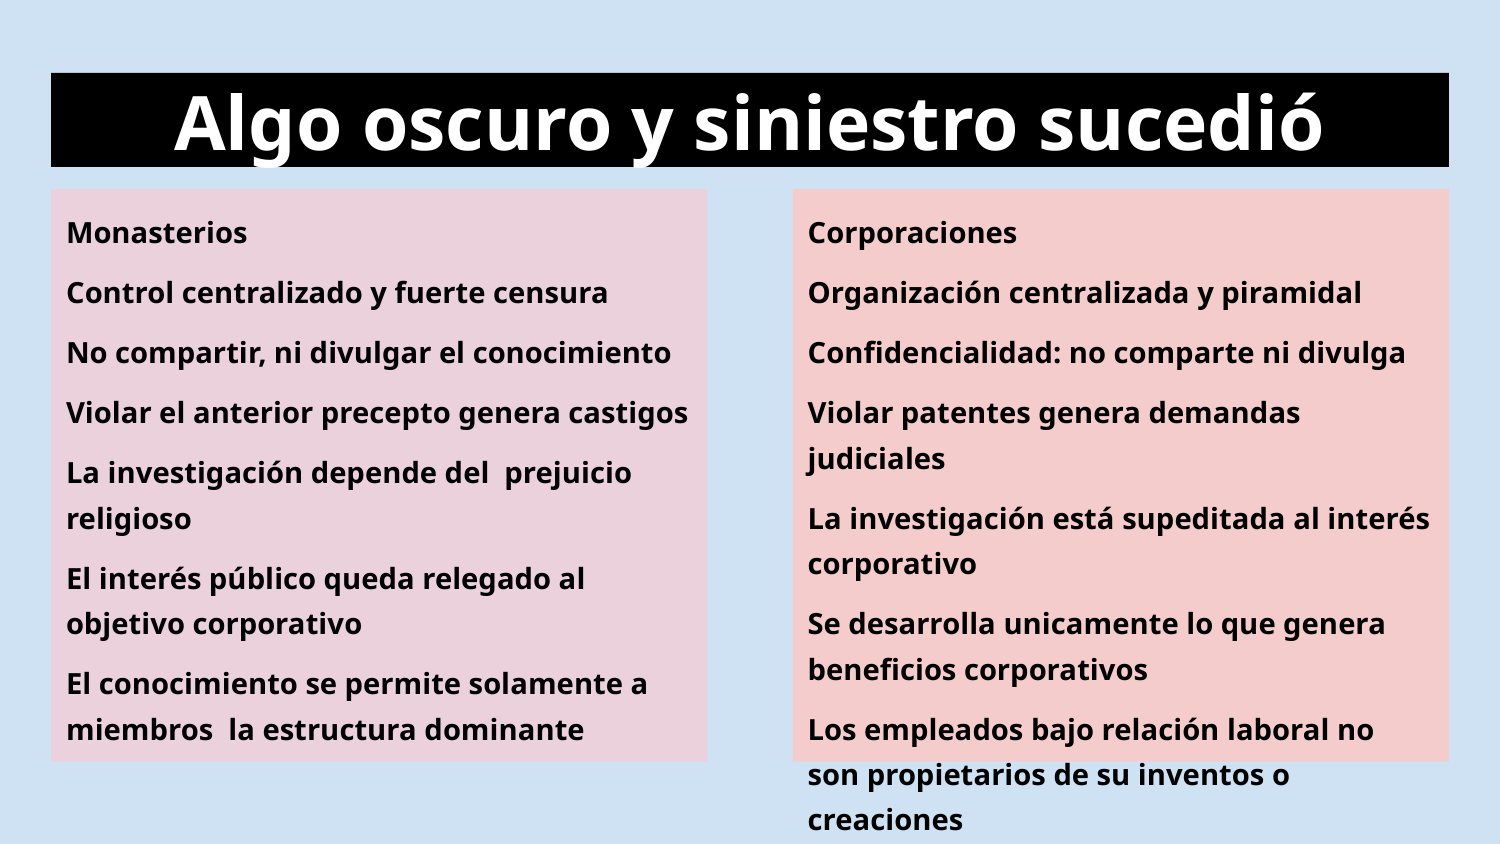

# Algo oscuro y siniestro sucedió
Monasterios
Control centralizado y fuerte censura
No compartir, ni divulgar el conocimiento
Violar el anterior precepto genera castigos
La investigación depende del prejuicio religioso
El interés público queda relegado al objetivo corporativo
El conocimiento se permite solamente a miembros la estructura dominante
Corporaciones
Organización centralizada y piramidal
Confidencialidad: no comparte ni divulga
Violar patentes genera demandas judiciales
La investigación está supeditada al interés corporativo
Se desarrolla unicamente lo que genera beneficios corporativos
Los empleados bajo relación laboral no son propietarios de su inventos o creaciones